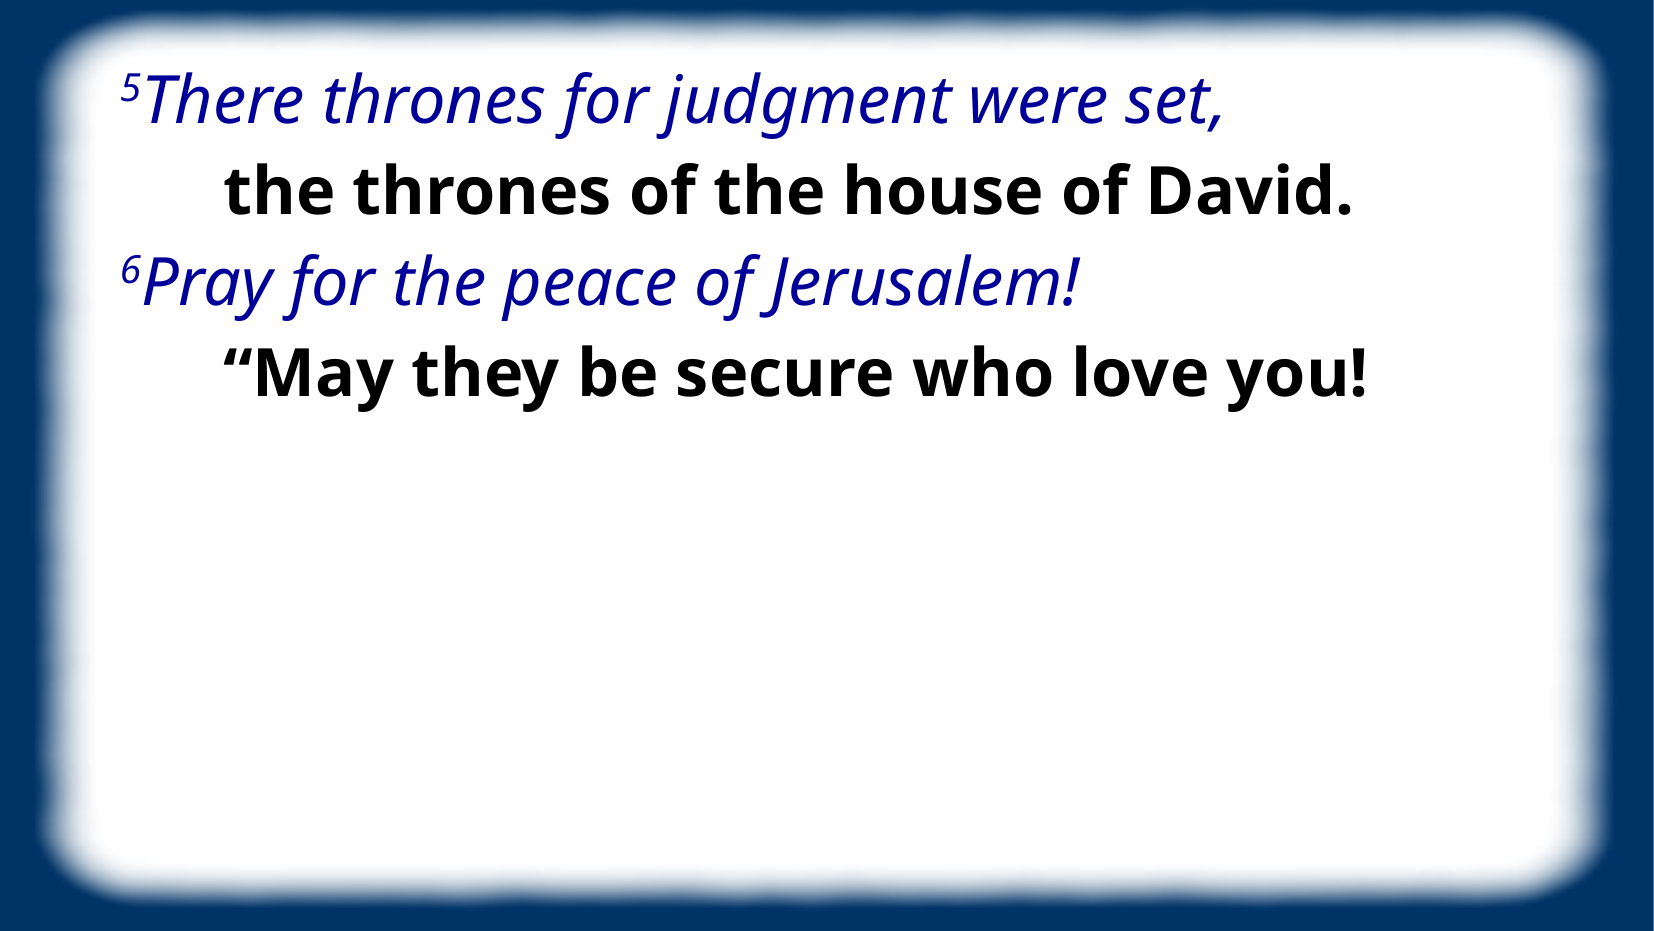

5There thrones for judgment were set,
 the thrones of the house of David.
6Pray for the peace of Jerusalem!
 “May they be secure who love you!